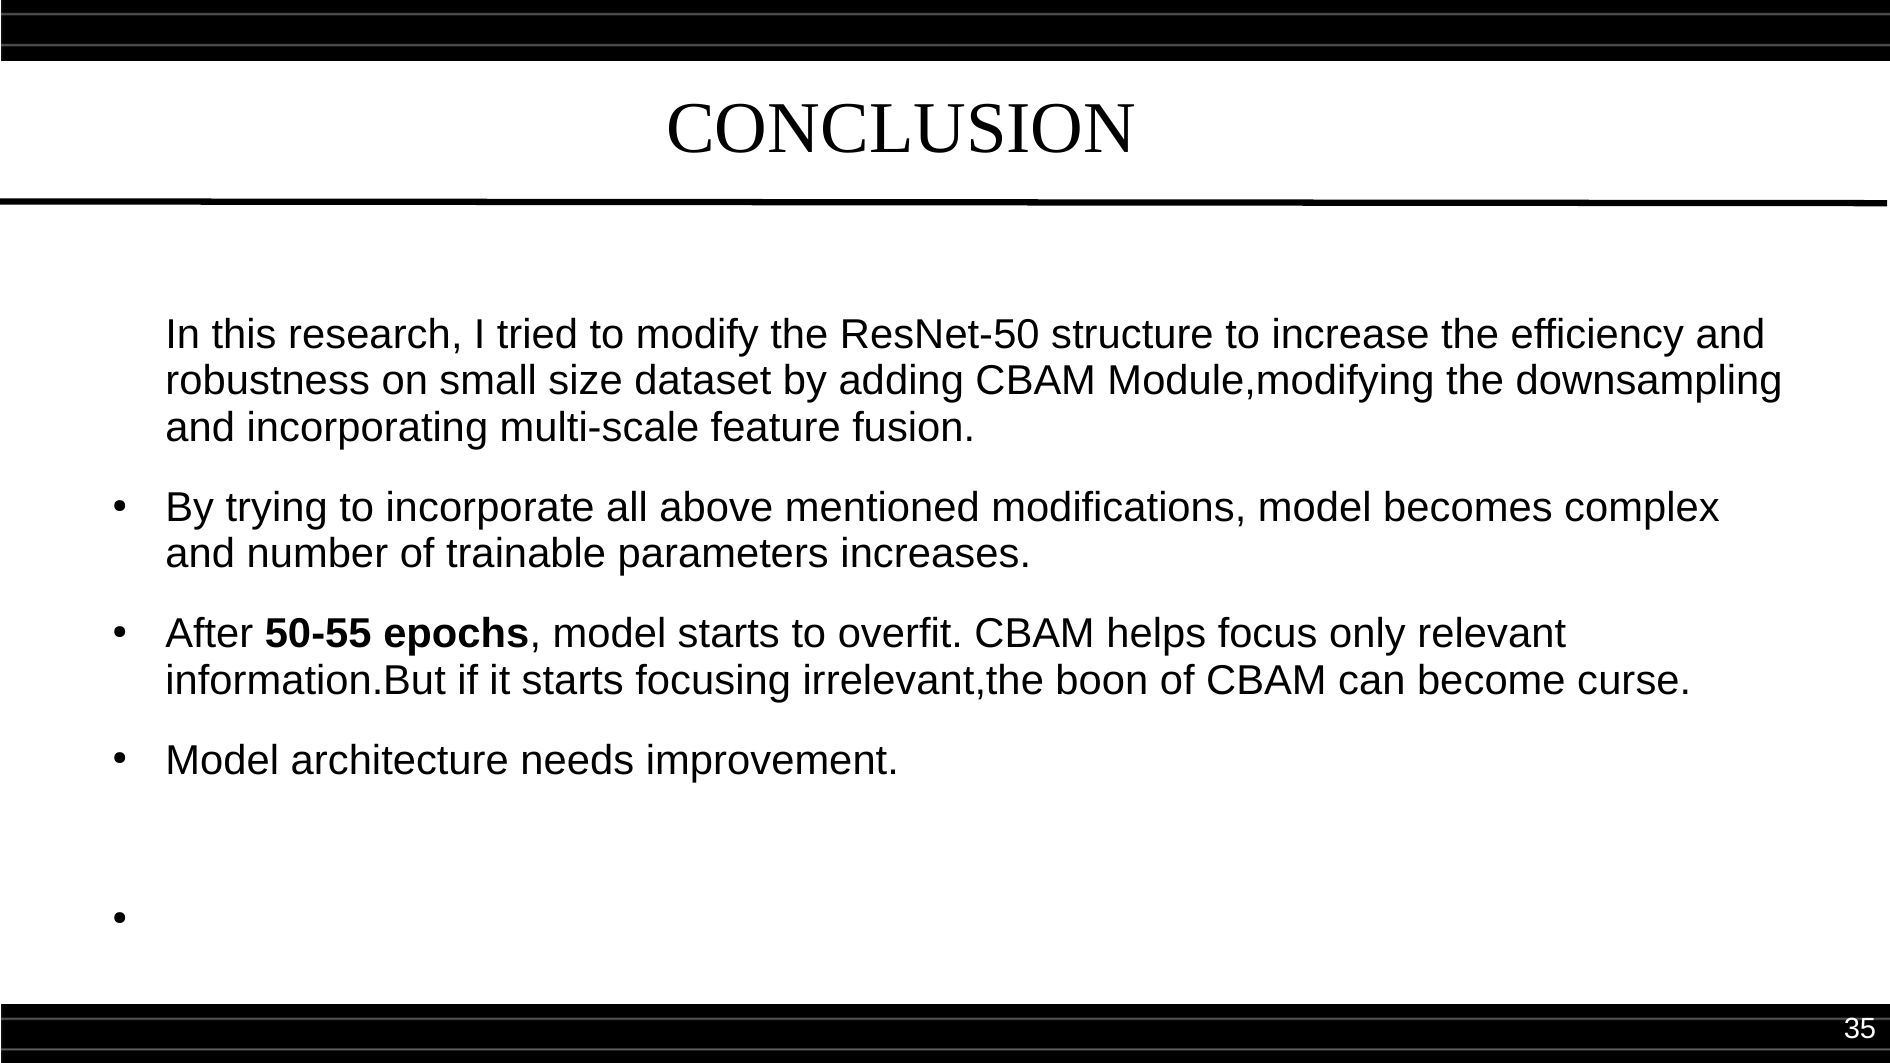

# CONCLUSION
In this research, I tried to modify the ResNet-50 structure to increase the efficiency and robustness on small size dataset by adding CBAM Module,modifying the downsampling and incorporating multi-scale feature fusion.
By trying to incorporate all above mentioned modifications, model becomes complex and number of trainable parameters increases.
After 50-55 epochs, model starts to overfit. CBAM helps focus only relevant information.But if it starts focusing irrelevant,the boon of CBAM can become curse.
Model architecture needs improvement.